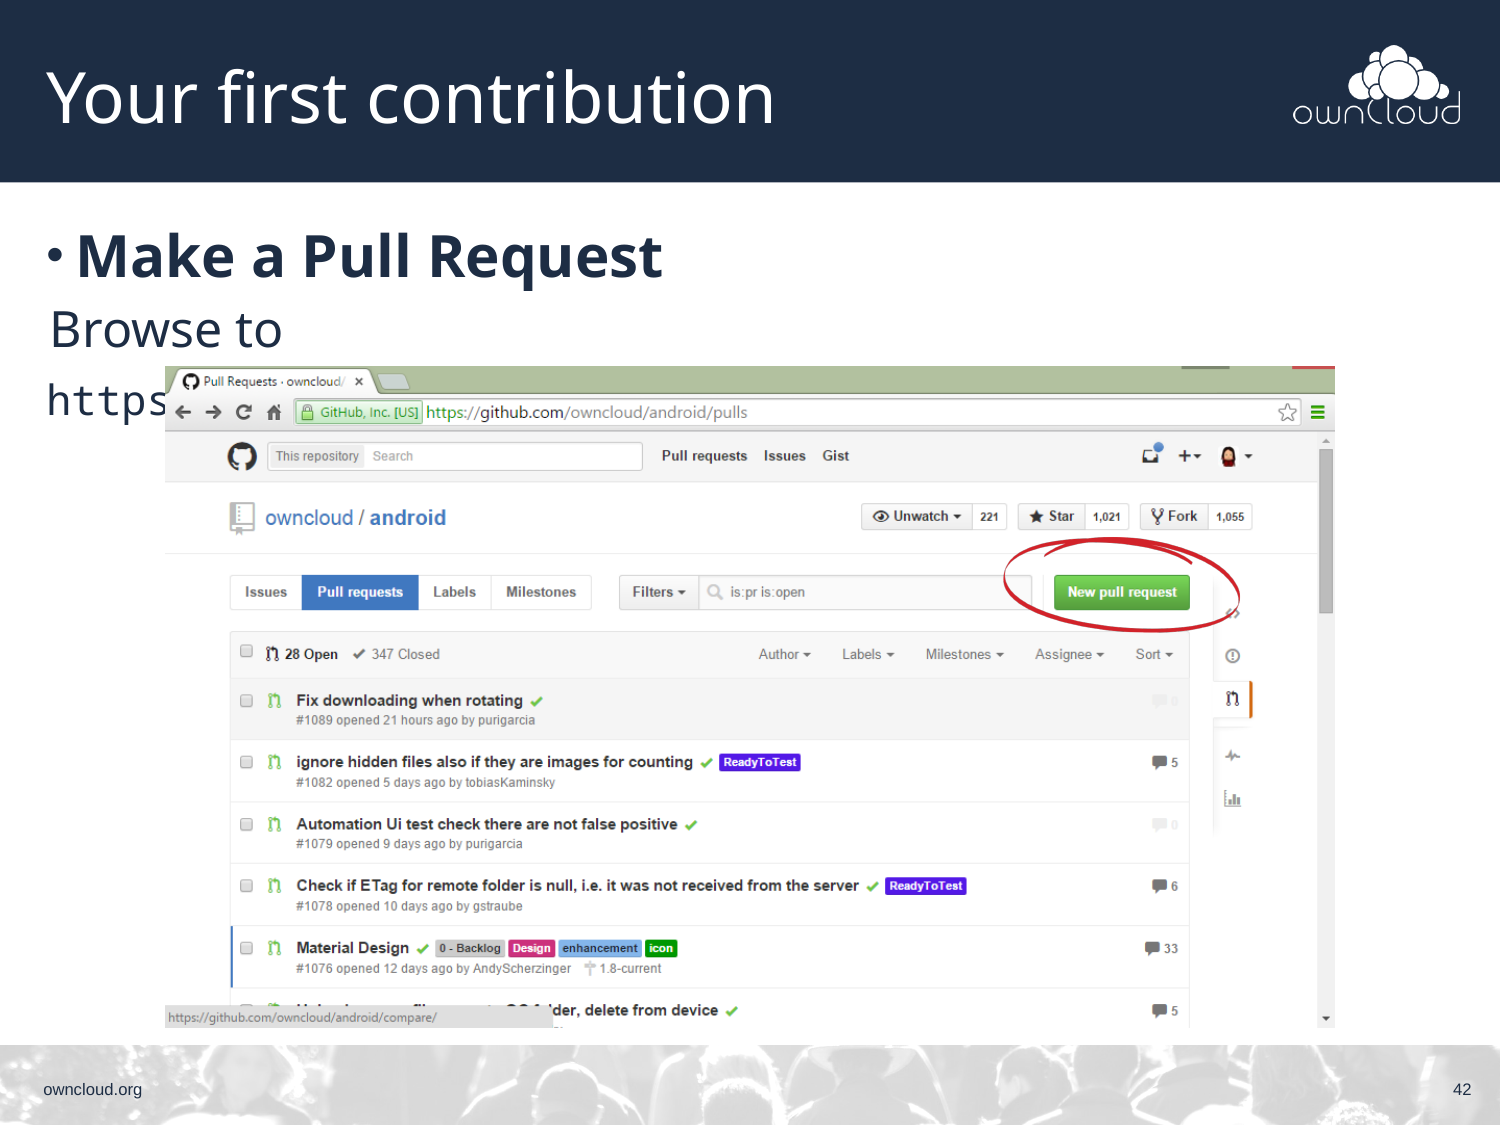

# Your first contribution
Make a Pull Request
Browse to https://github.com/YOURGITHUBNAME/android/pulls